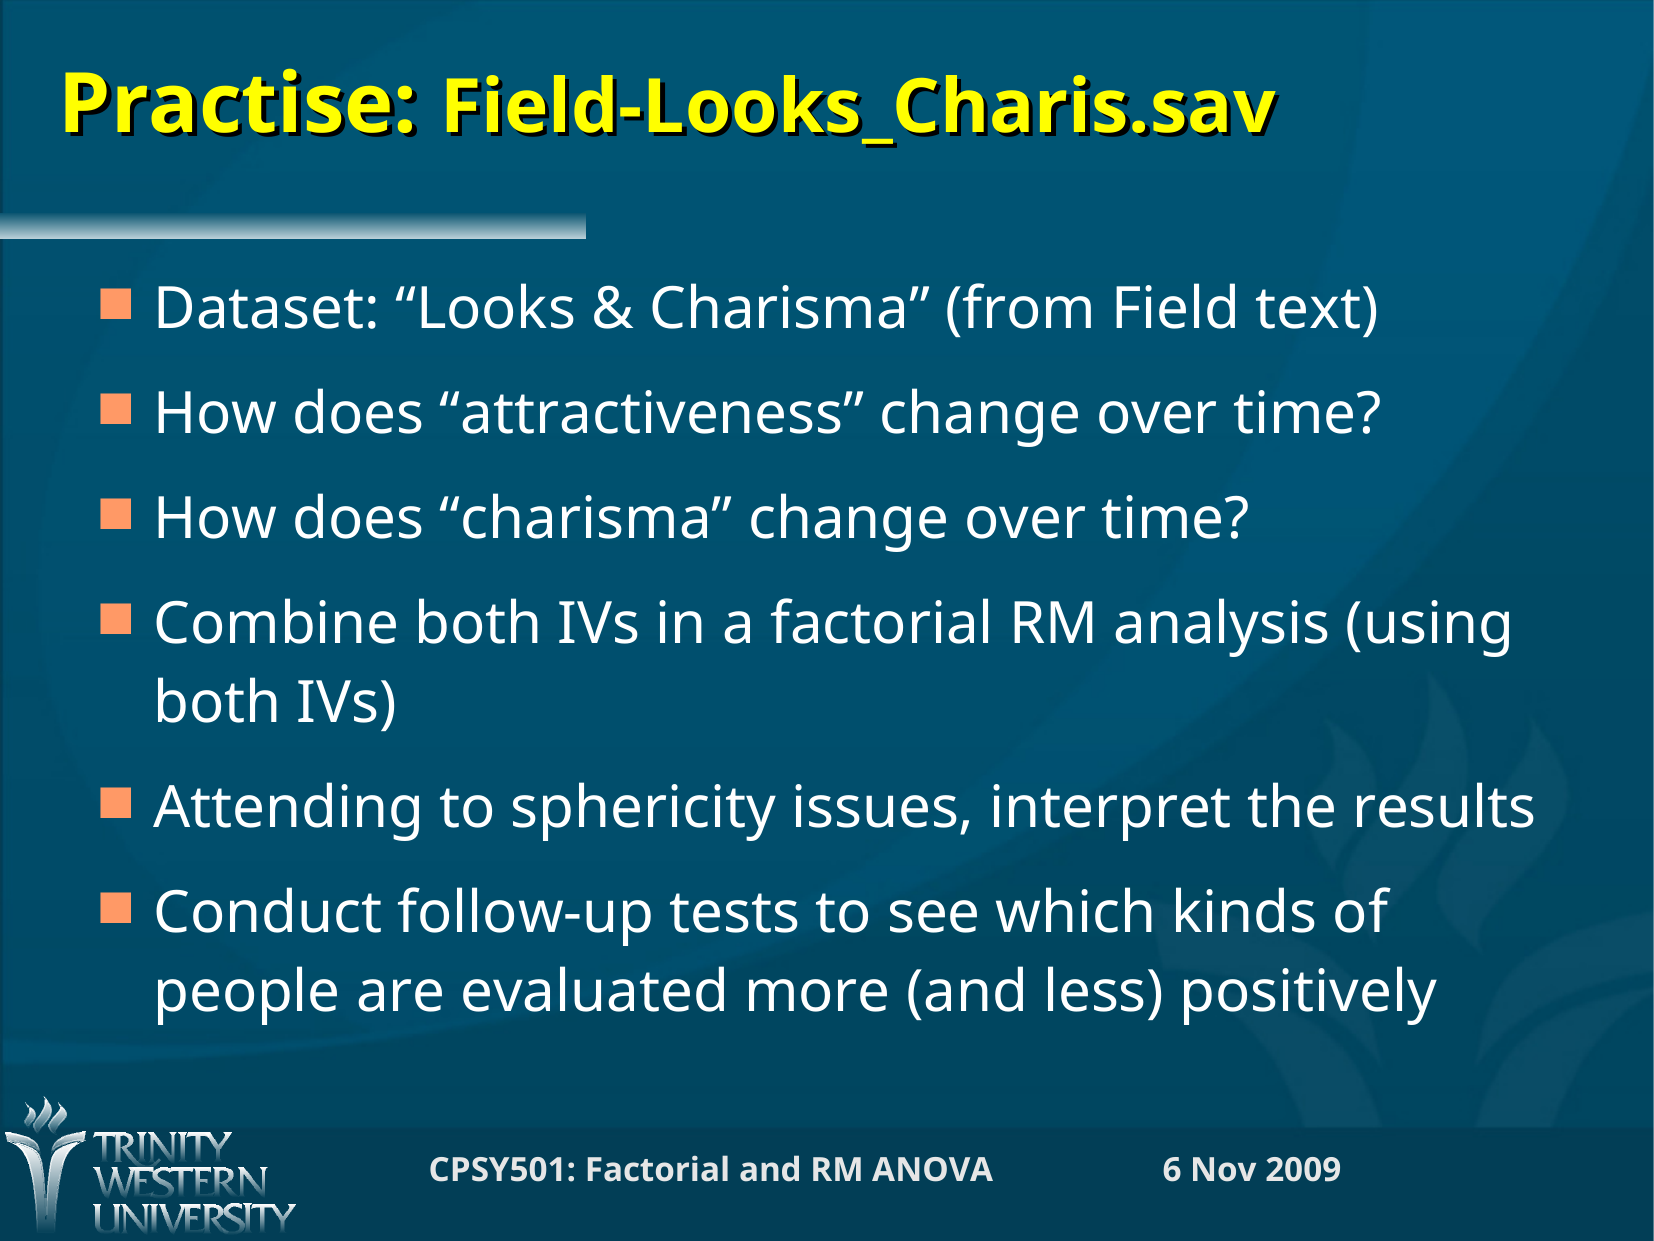

# Practise: Field-Looks_Charis.sav
Dataset: “Looks & Charisma” (from Field text)
How does “attractiveness” change over time?
How does “charisma” change over time?
Combine both IVs in a factorial RM analysis (using both IVs)
Attending to sphericity issues, interpret the results
Conduct follow-up tests to see which kinds of people are evaluated more (and less) positively
CPSY501: Factorial and RM ANOVA
6 Nov 2009